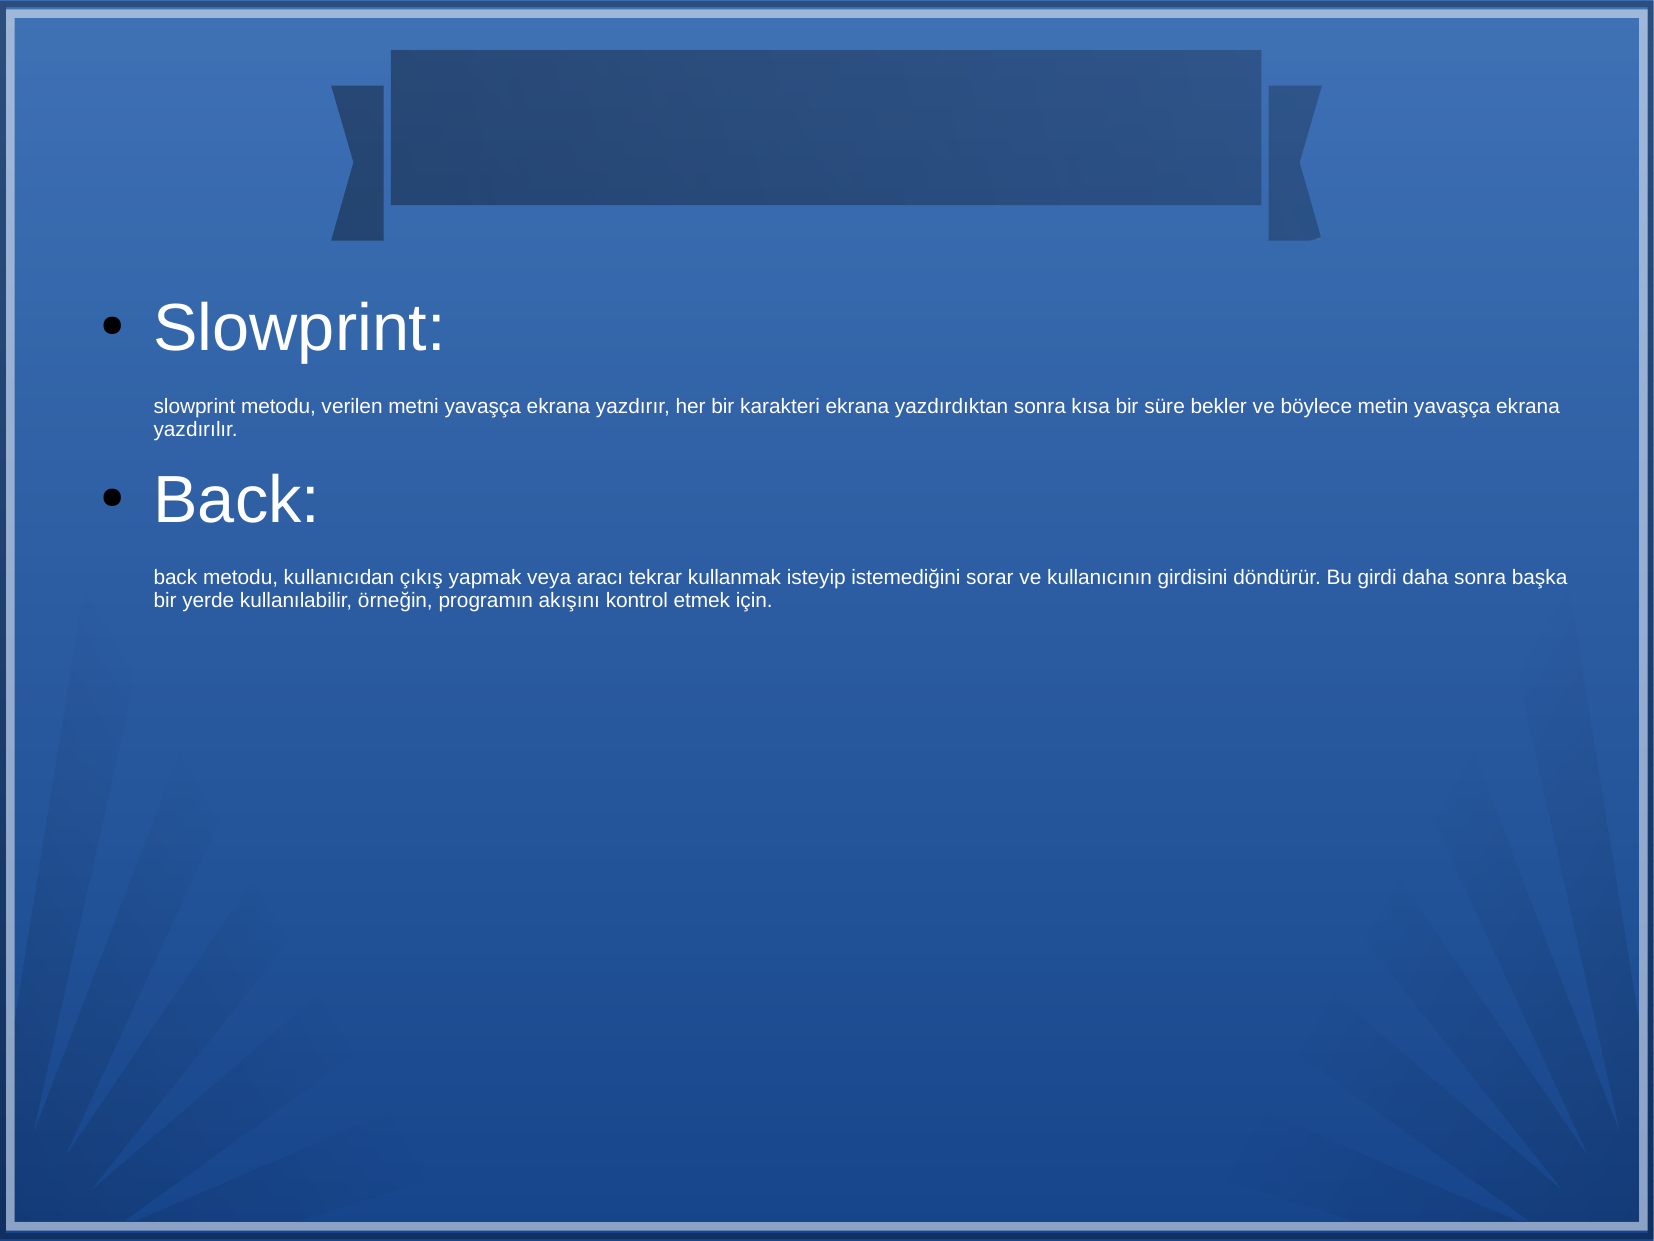

# Slowprint:
slowprint metodu, verilen metni yavaşça ekrana yazdırır, her bir karakteri ekrana yazdırdıktan sonra kısa bir süre bekler ve böylece metin yavaşça ekrana yazdırılır.
Back:
back metodu, kullanıcıdan çıkış yapmak veya aracı tekrar kullanmak isteyip istemediğini sorar ve kullanıcının girdisini döndürür. Bu girdi daha sonra başka bir yerde kullanılabilir, örneğin, programın akışını kontrol etmek için.